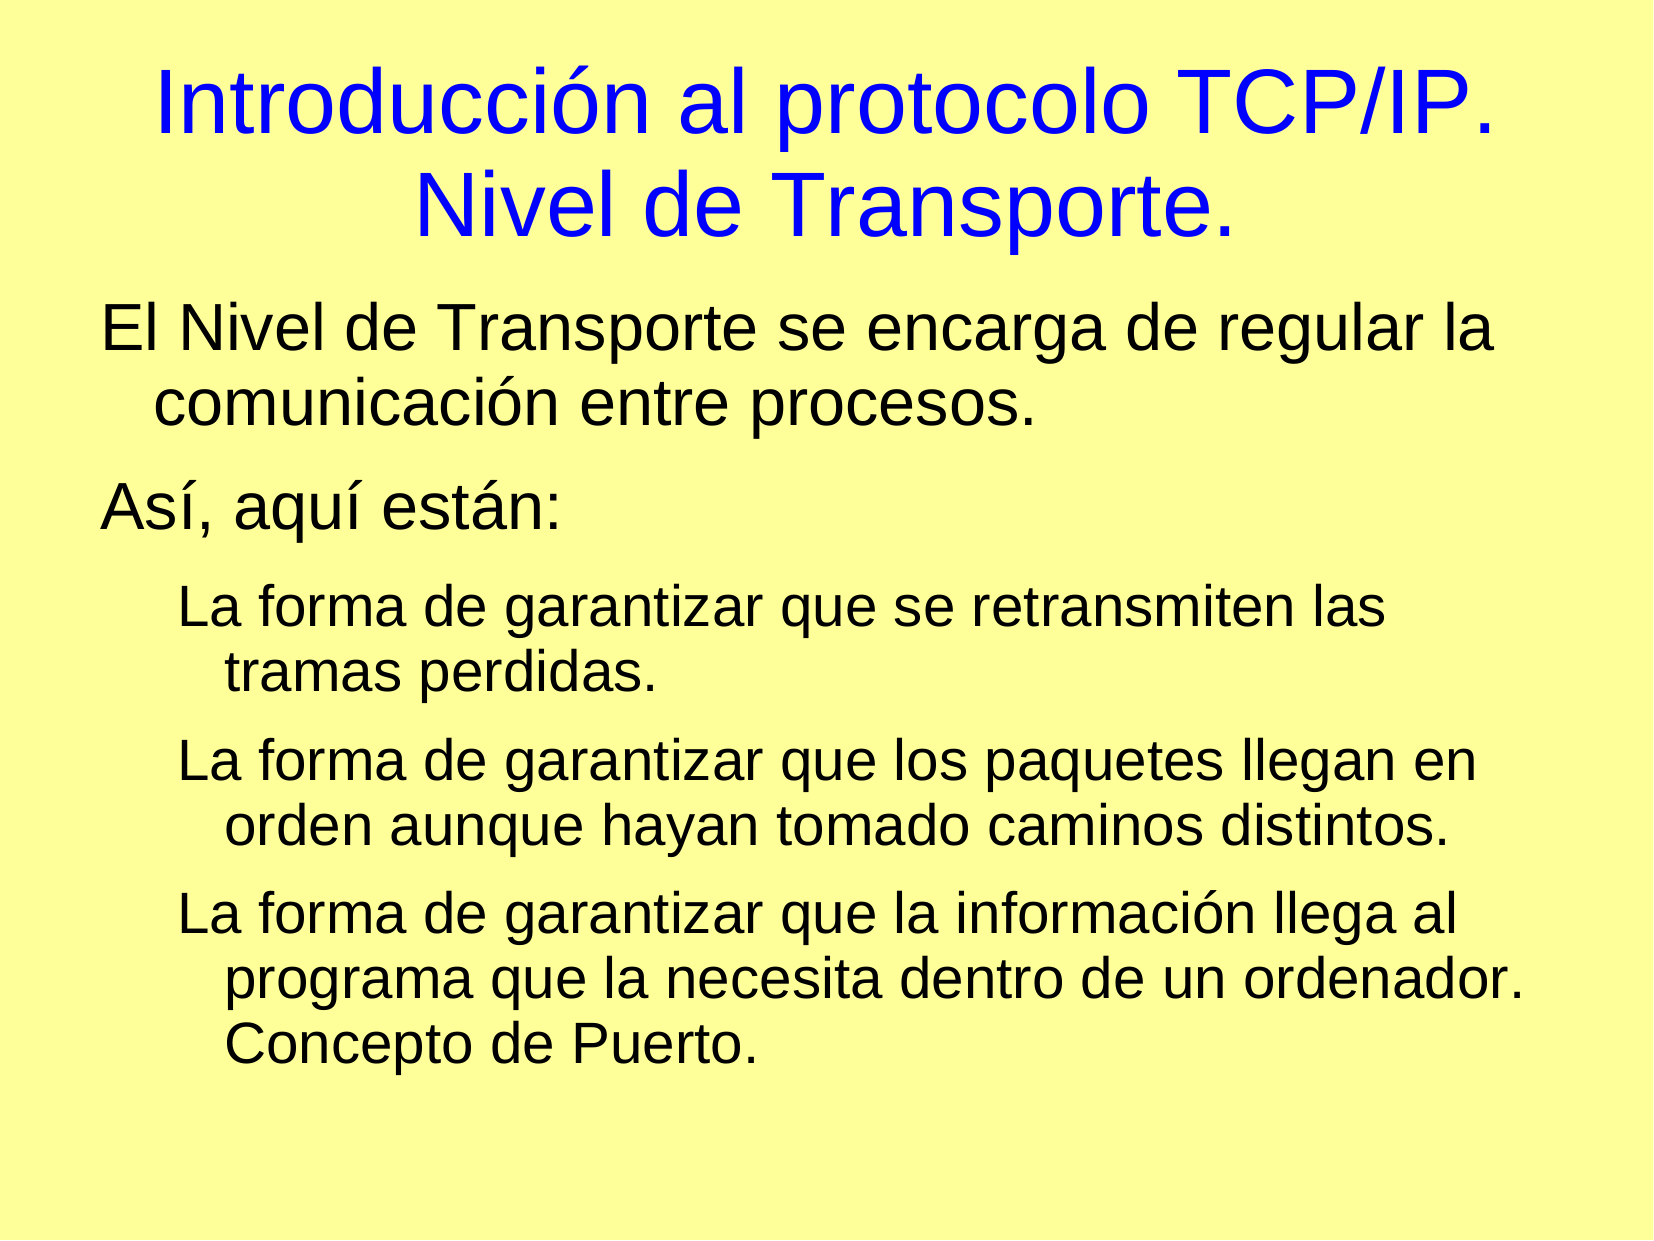

# Introducción al protocolo TCP/IP. Nivel de Transporte.
El Nivel de Transporte se encarga de regular la comunicación entre procesos.
Así, aquí están:
La forma de garantizar que se retransmiten las tramas perdidas.
La forma de garantizar que los paquetes llegan en orden aunque hayan tomado caminos distintos.
La forma de garantizar que la información llega al programa que la necesita dentro de un ordenador. Concepto de Puerto.